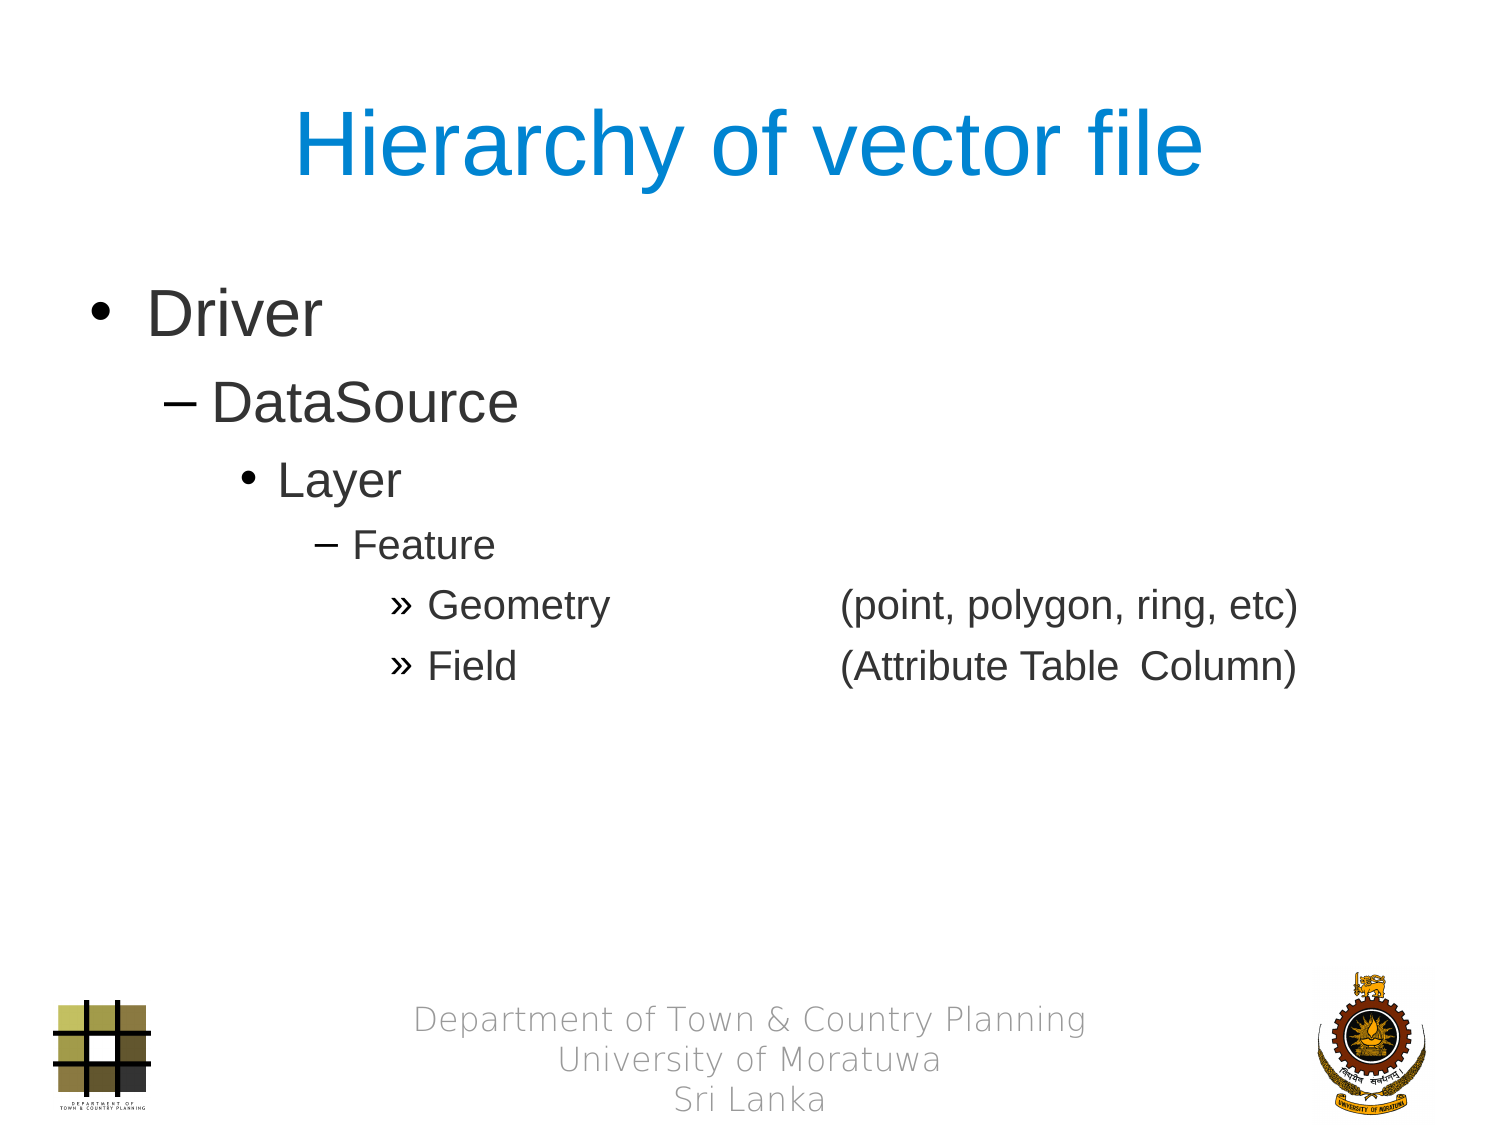

# Hierarchy of vector file
Driver
DataSource
Layer
Feature
Geometry		(point, polygon, ring, etc)
Field			(Attribute Table 	Column)